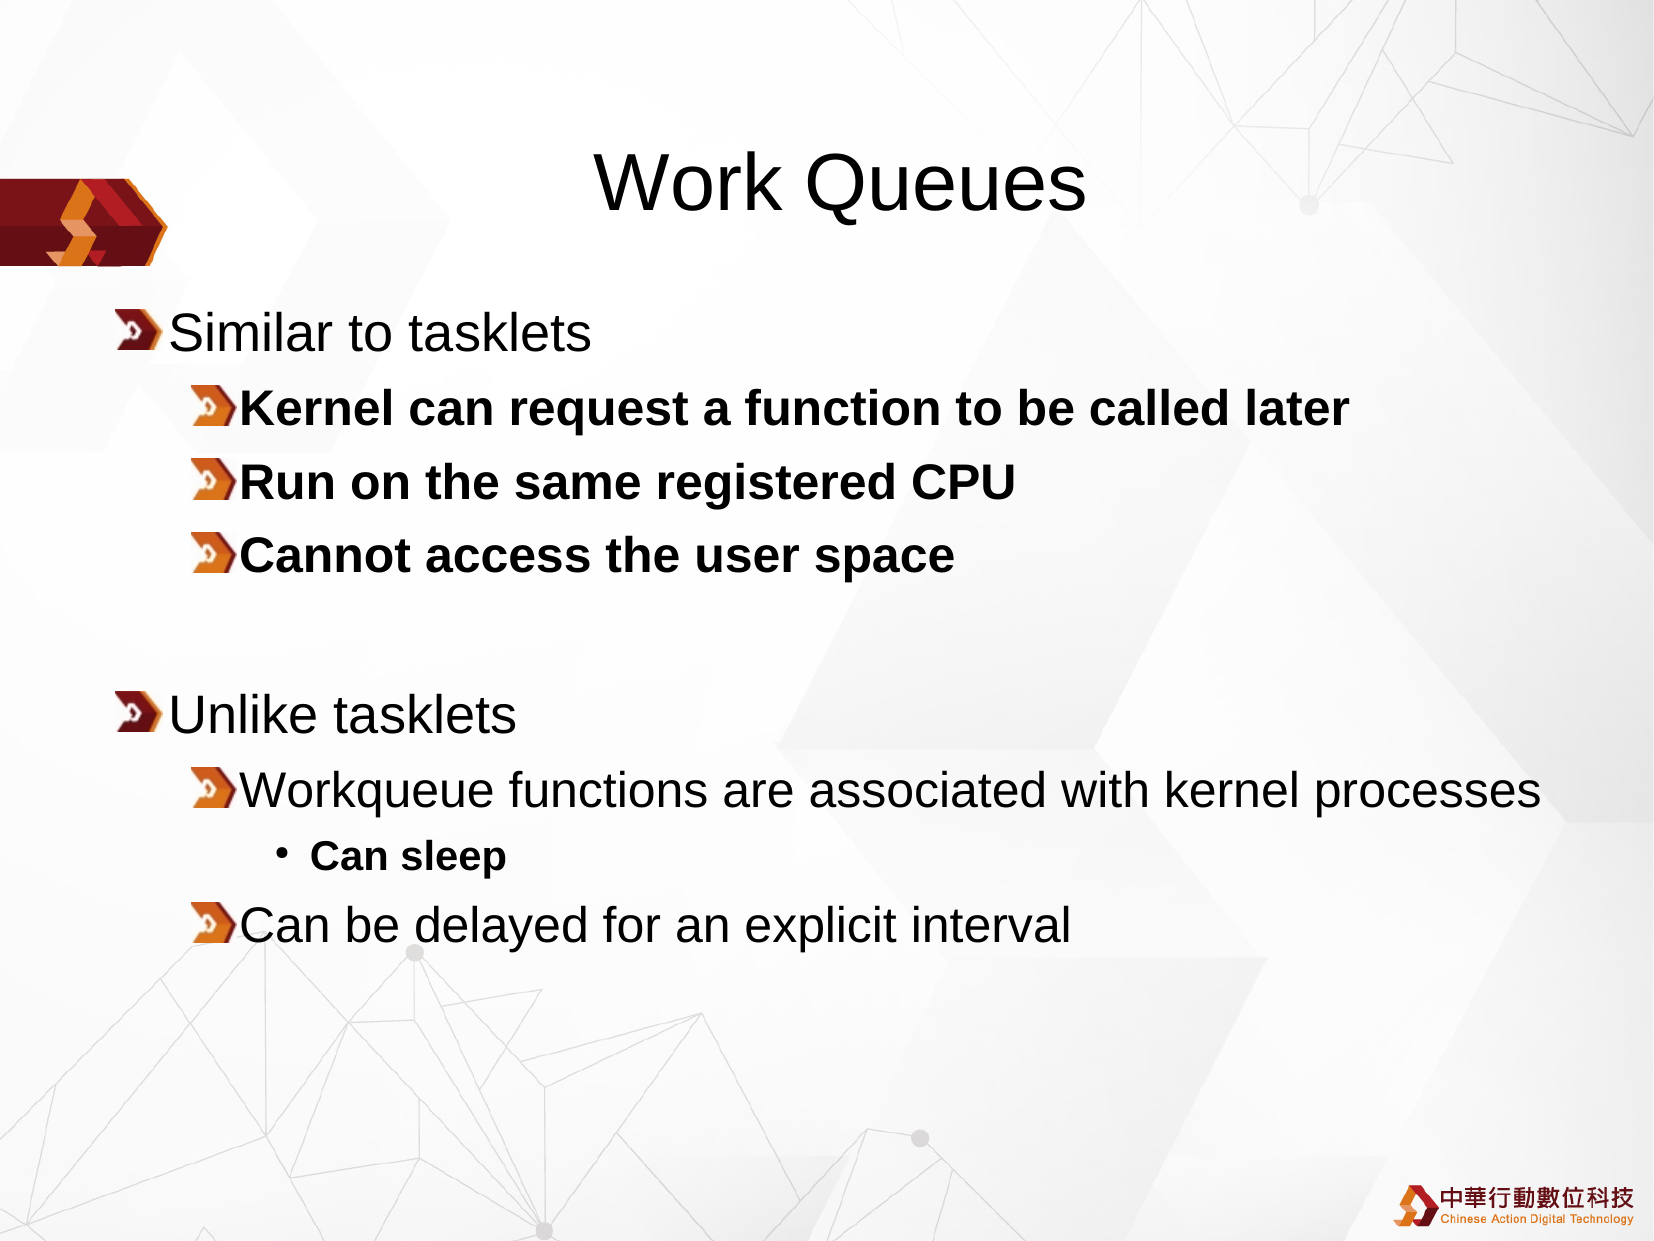

# Work Queues
Similar to tasklets
Kernel can request a function to be called later
Run on the same registered CPU
Cannot access the user space
Unlike tasklets
Workqueue functions are associated with kernel processes
Can sleep
Can be delayed for an explicit interval